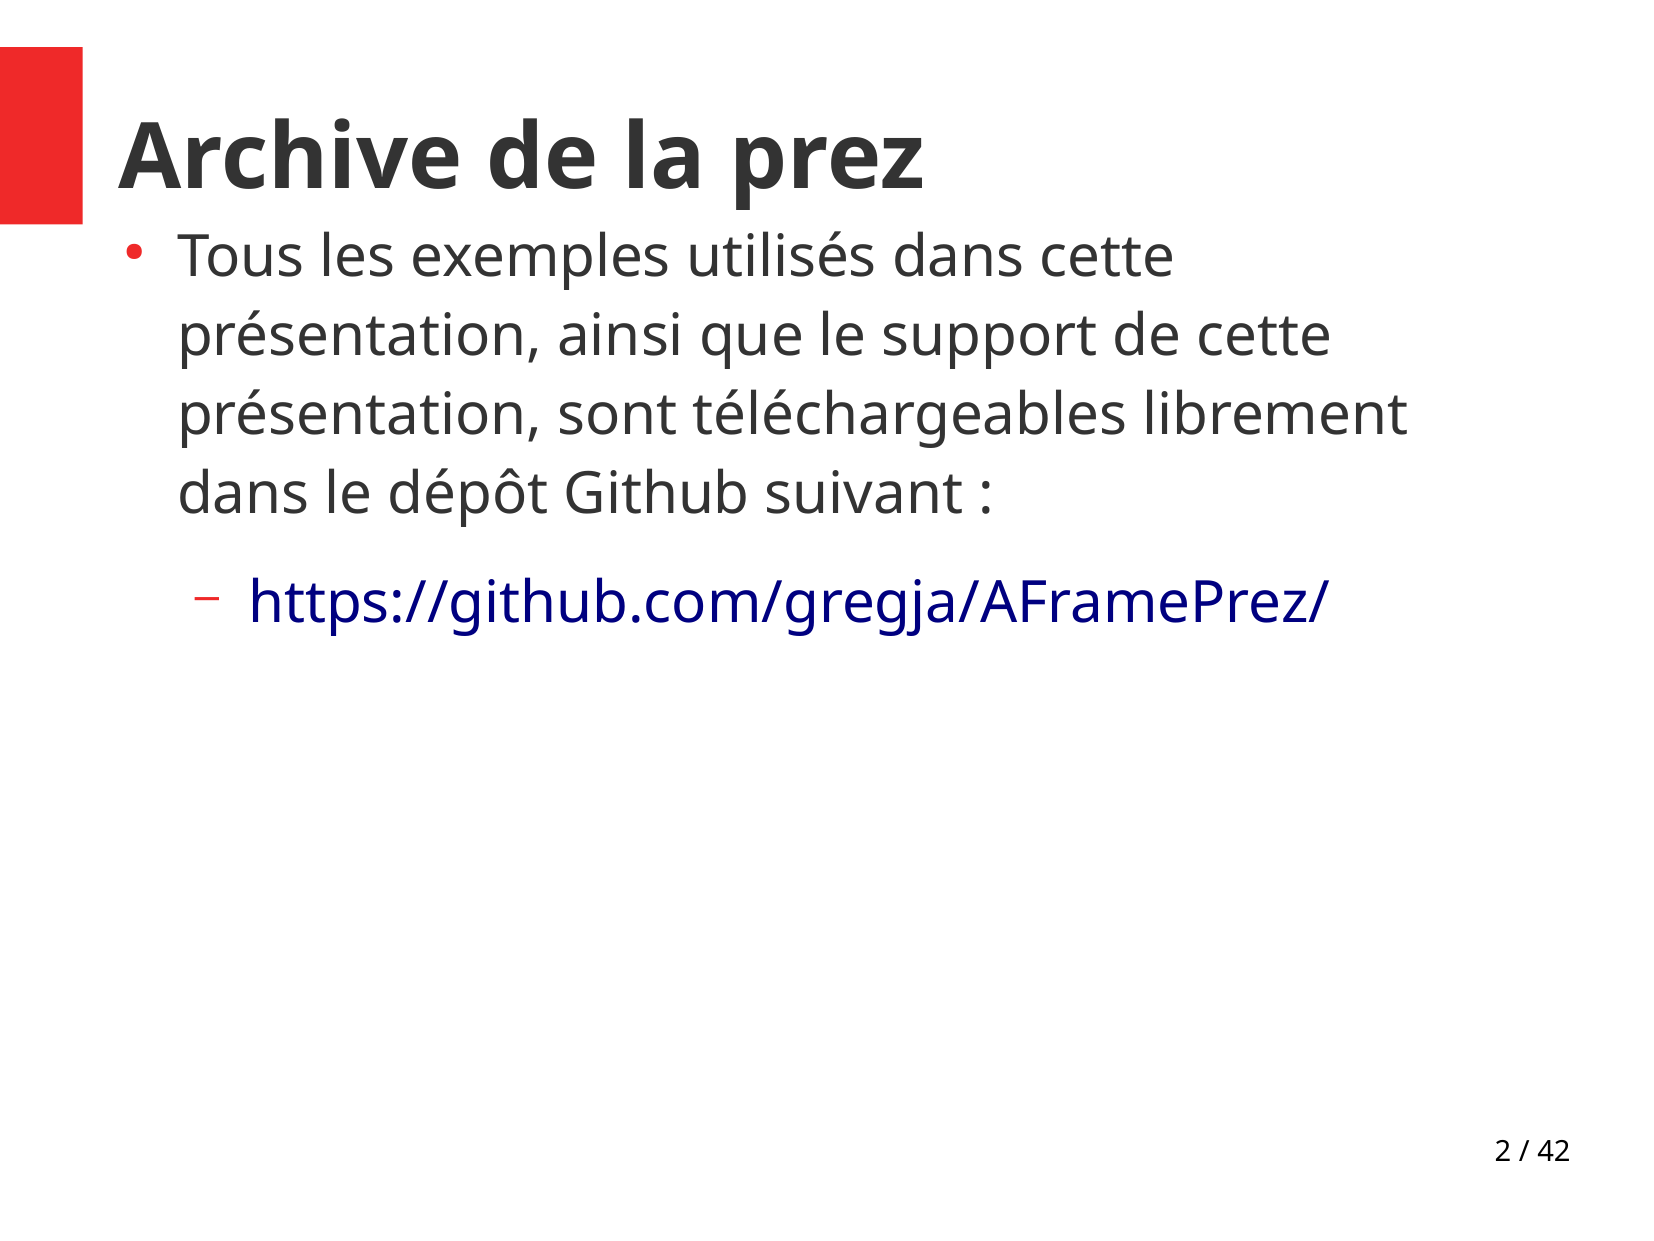

# Archive de la prez
Tous les exemples utilisés dans cette présentation, ainsi que le support de cette présentation, sont téléchargeables librement dans le dépôt Github suivant :
https://github.com/gregja/AFramePrez/
2